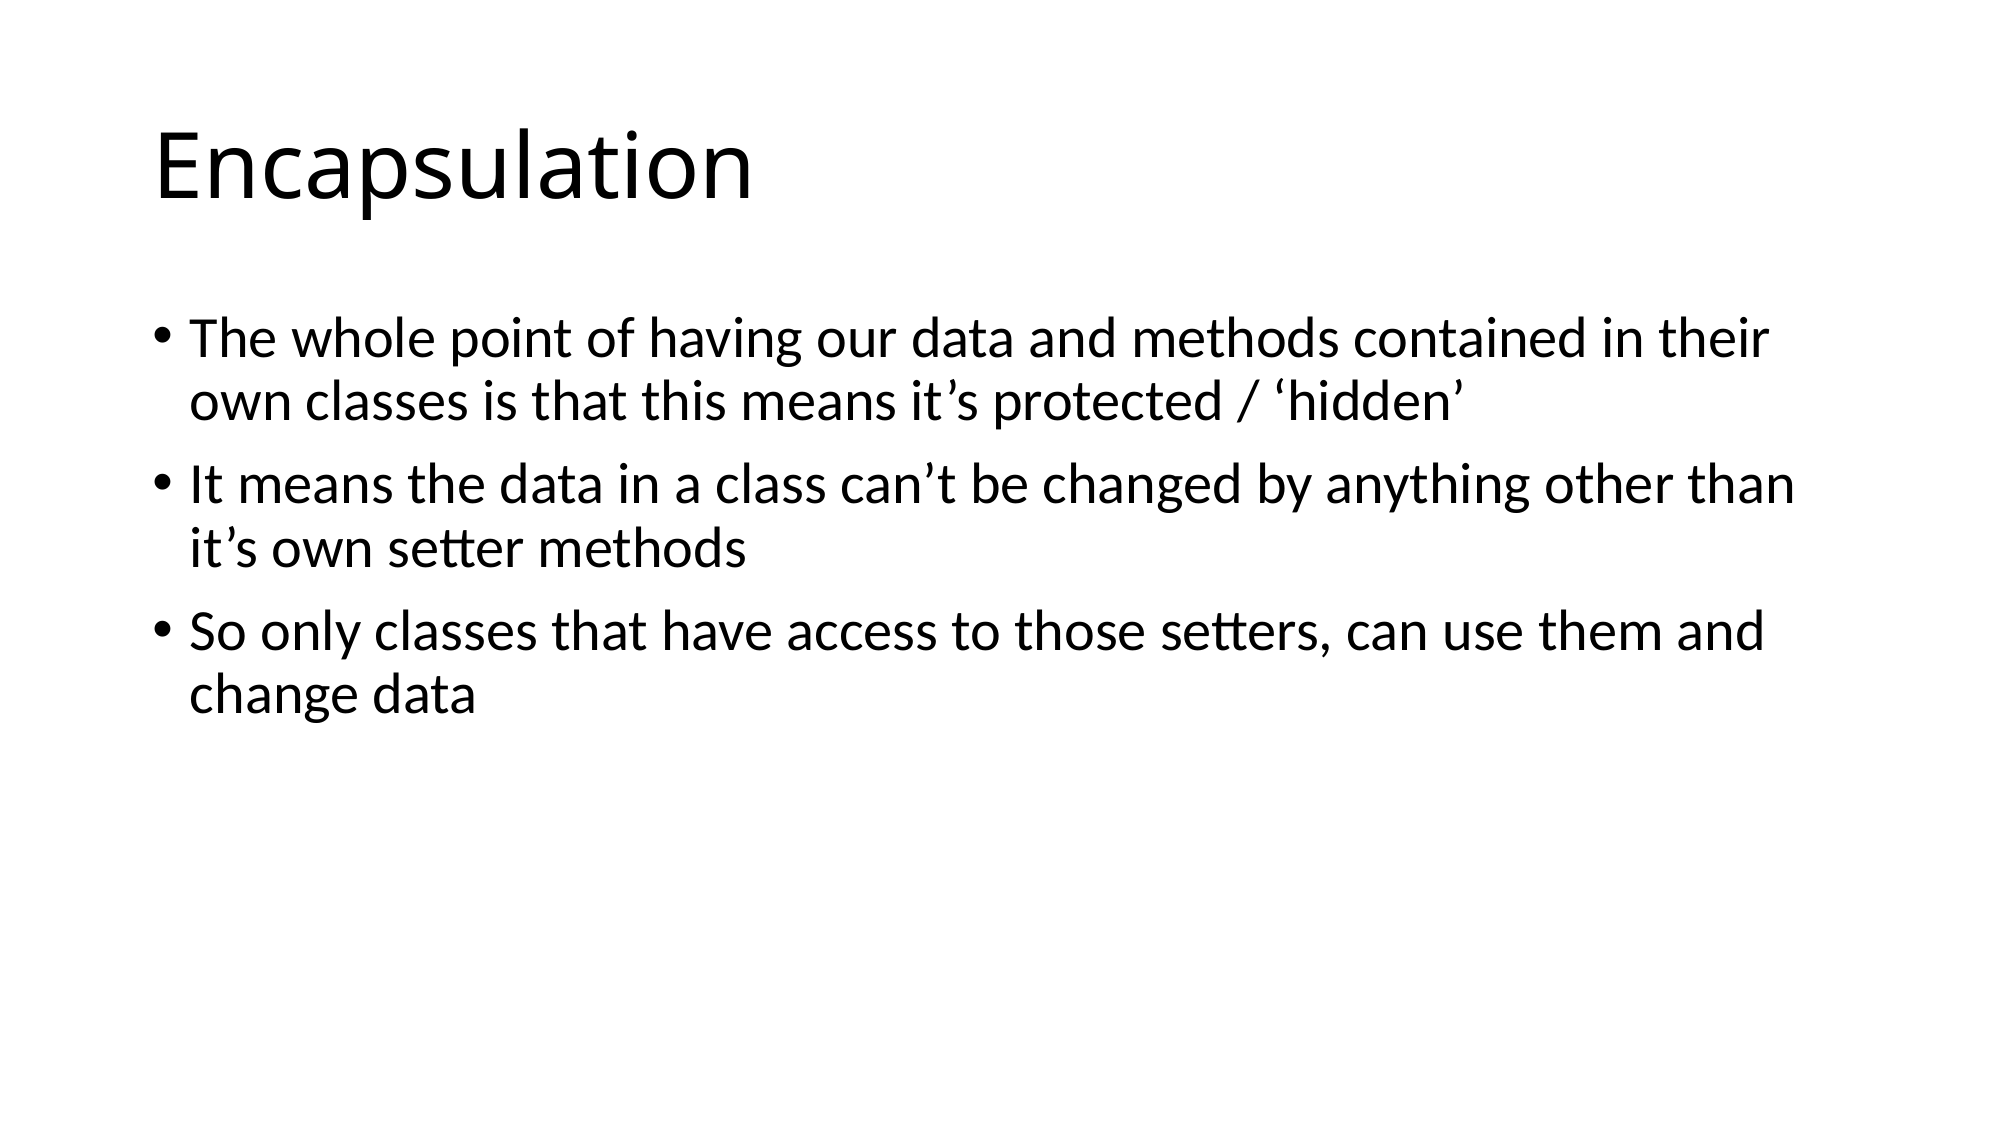

# Encapsulation
The whole point of having our data and methods contained in their own classes is that this means it’s protected / ‘hidden’
It means the data in a class can’t be changed by anything other than it’s own setter methods
So only classes that have access to those setters, can use them and change data